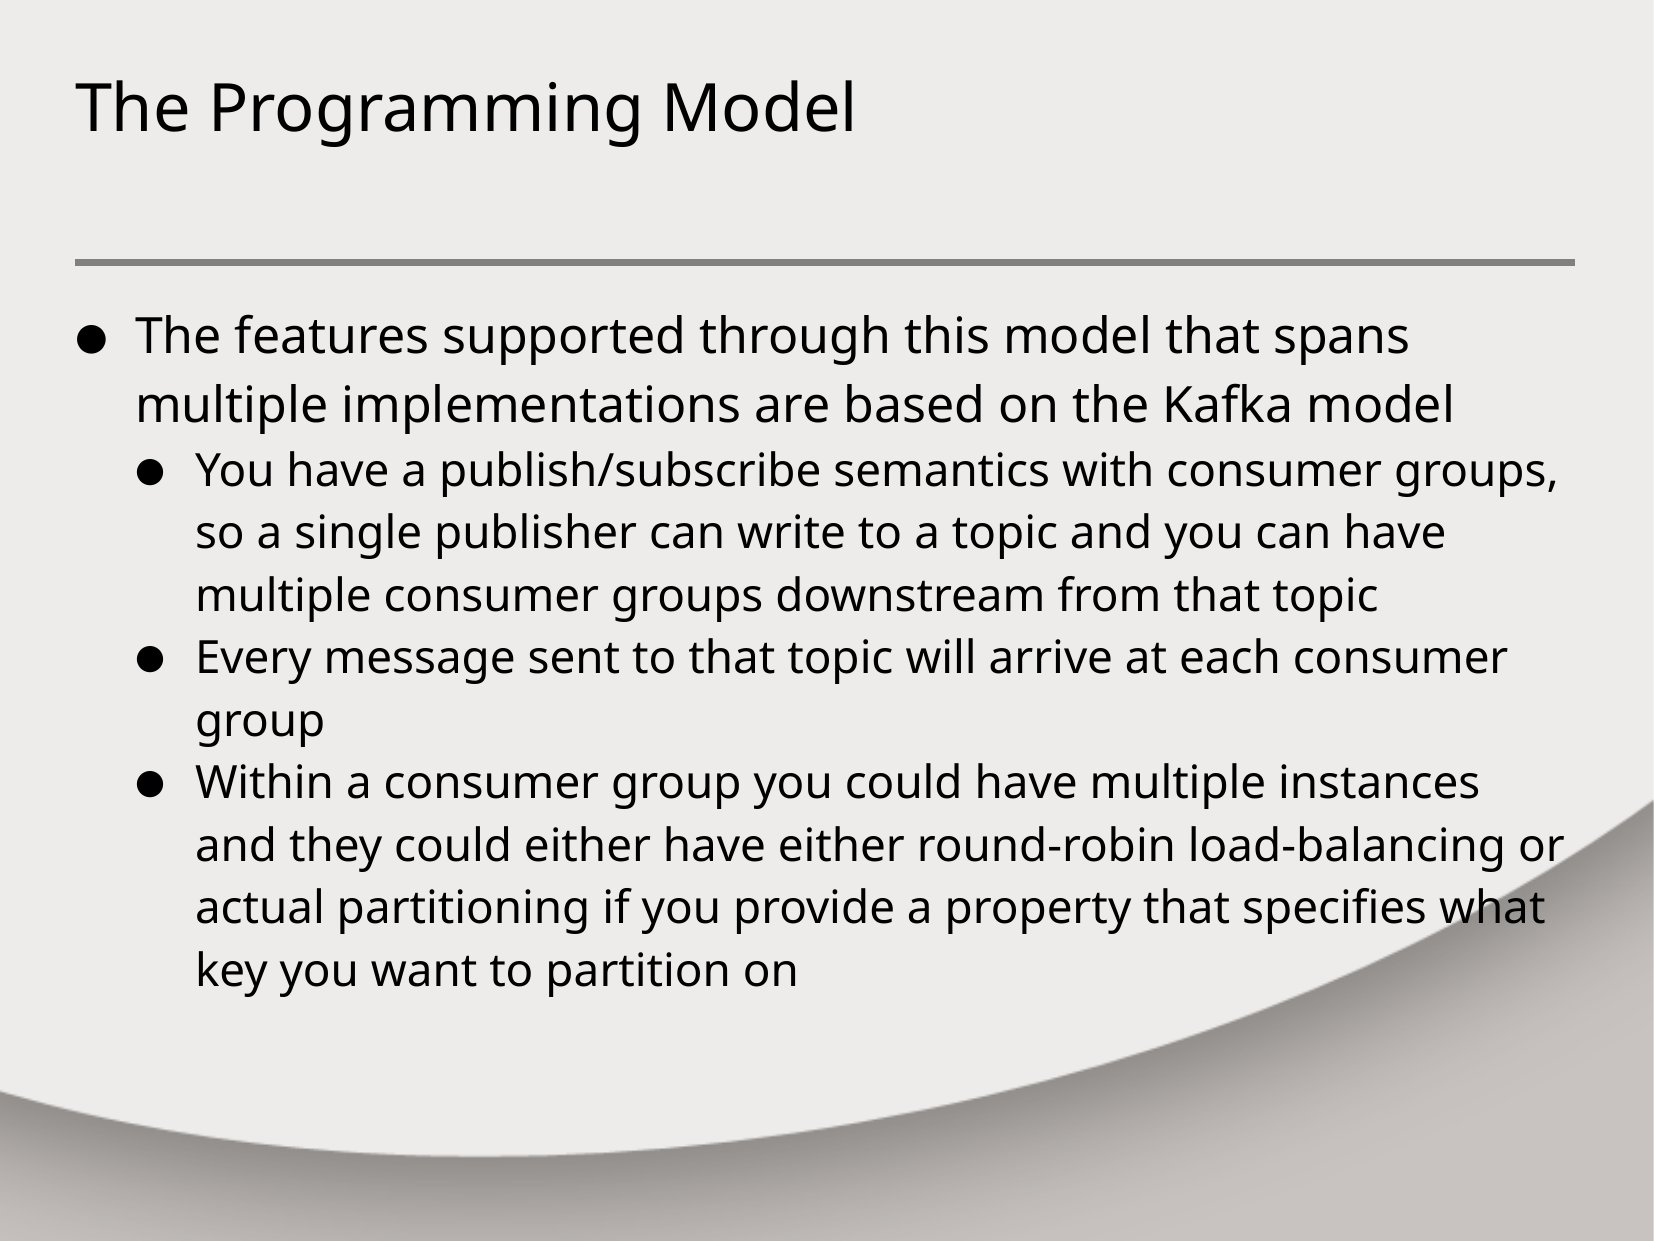

# The Programming Model
The features supported through this model that spans multiple implementations are based on the Kafka model
You have a publish/subscribe semantics with consumer groups, so a single publisher can write to a topic and you can have multiple consumer groups downstream from that topic
Every message sent to that topic will arrive at each consumer group
Within a consumer group you could have multiple instances and they could either have either round-robin load-balancing or actual partitioning if you provide a property that specifies what key you want to partition on